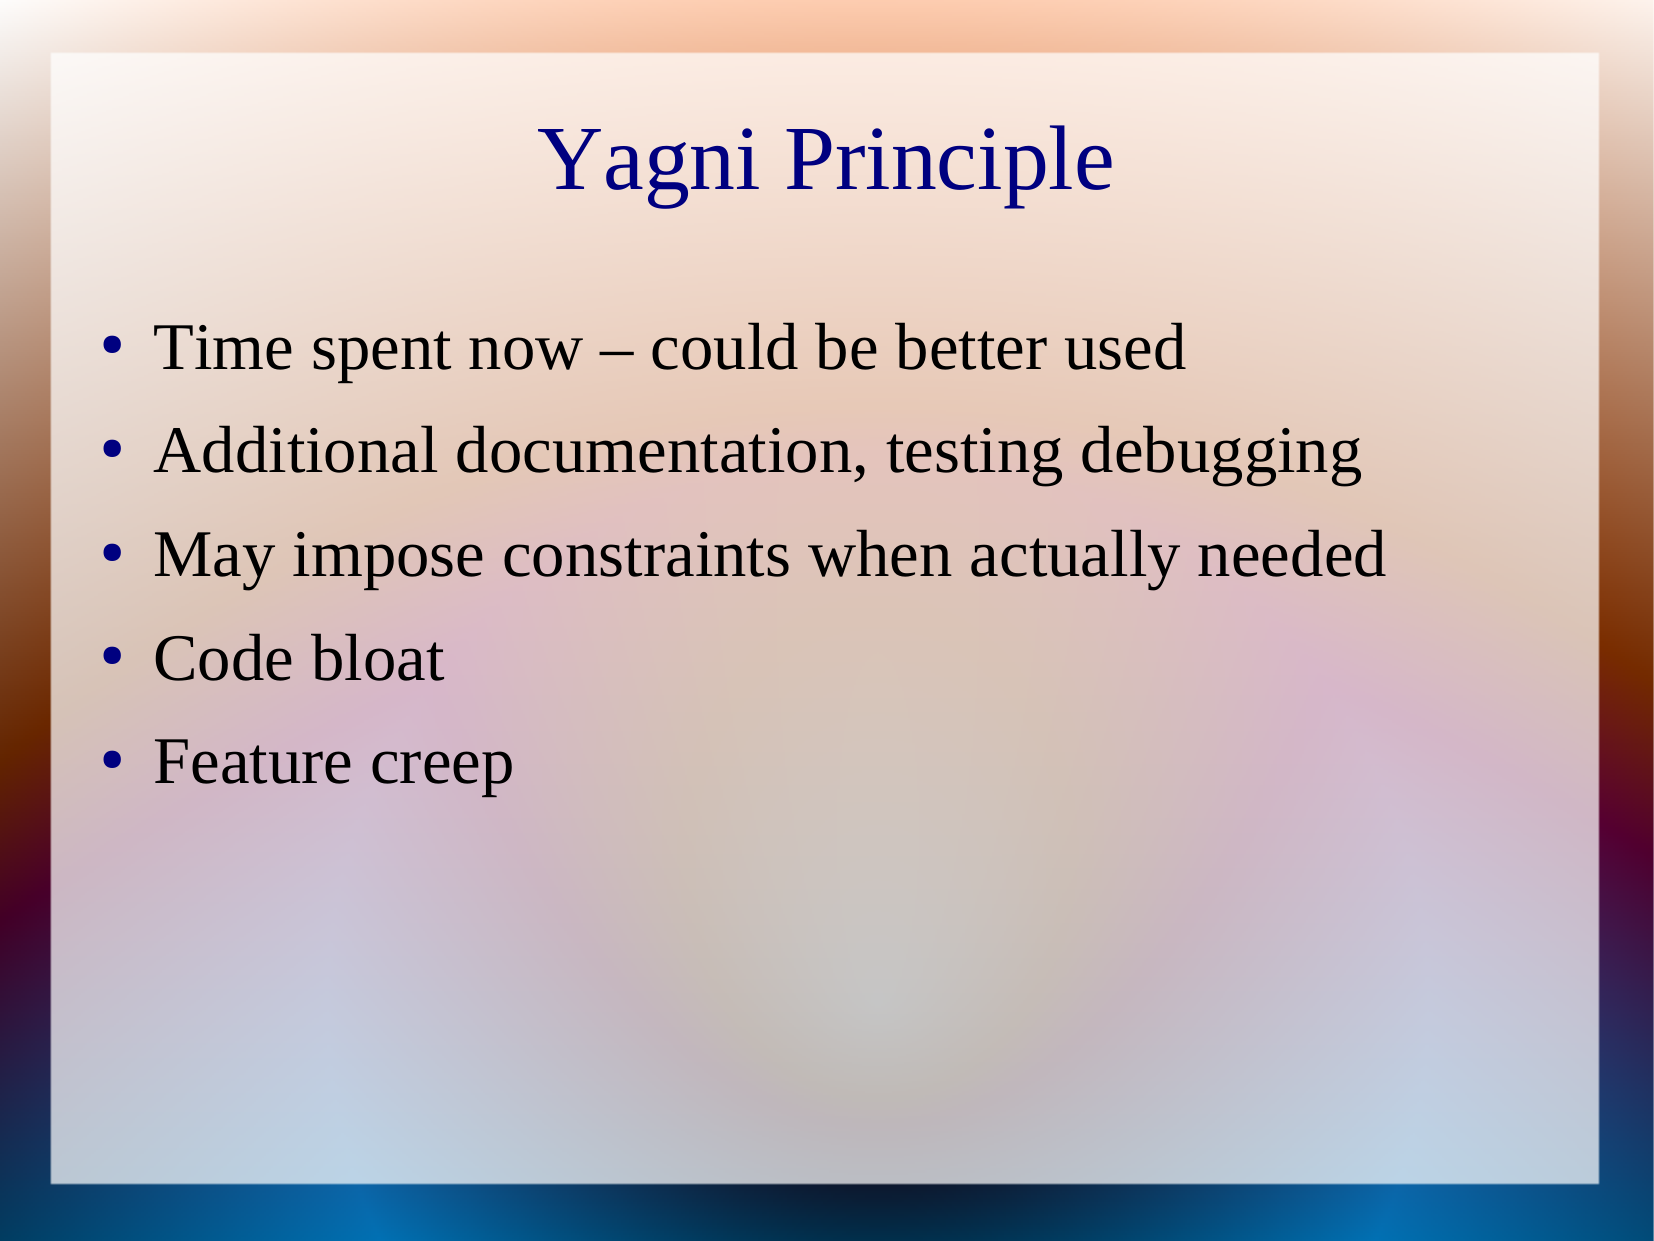

# Yagni Principle
Time spent now – could be better used
Additional documentation, testing debugging
May impose constraints when actually needed
Code bloat
Feature creep